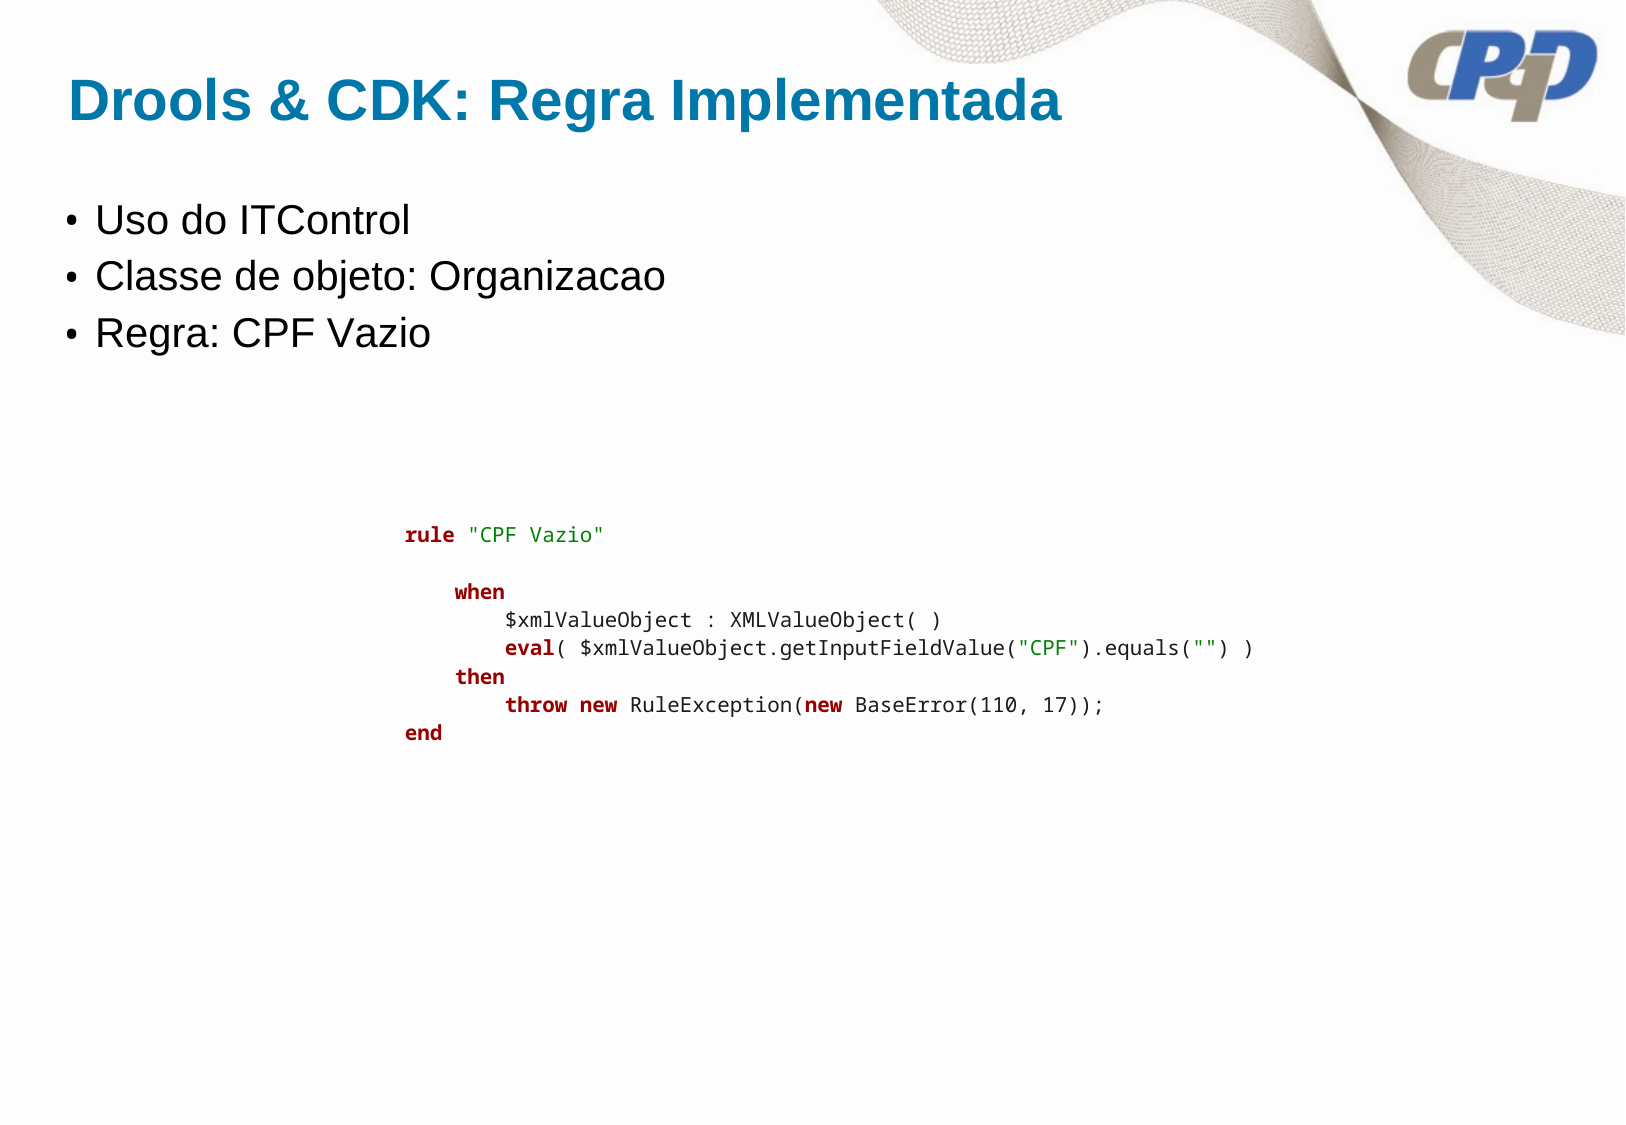

# Drools & CDK: Regra Implementada
Uso do ITControl
Classe de objeto: Organizacao
Regra: CPF Vazio
rule "CPF Vazio"
 when
 $xmlValueObject : XMLValueObject( )
 eval( $xmlValueObject.getInputFieldValue("CPF").equals("") )
 then
 throw new RuleException(new BaseError(110, 17));
end